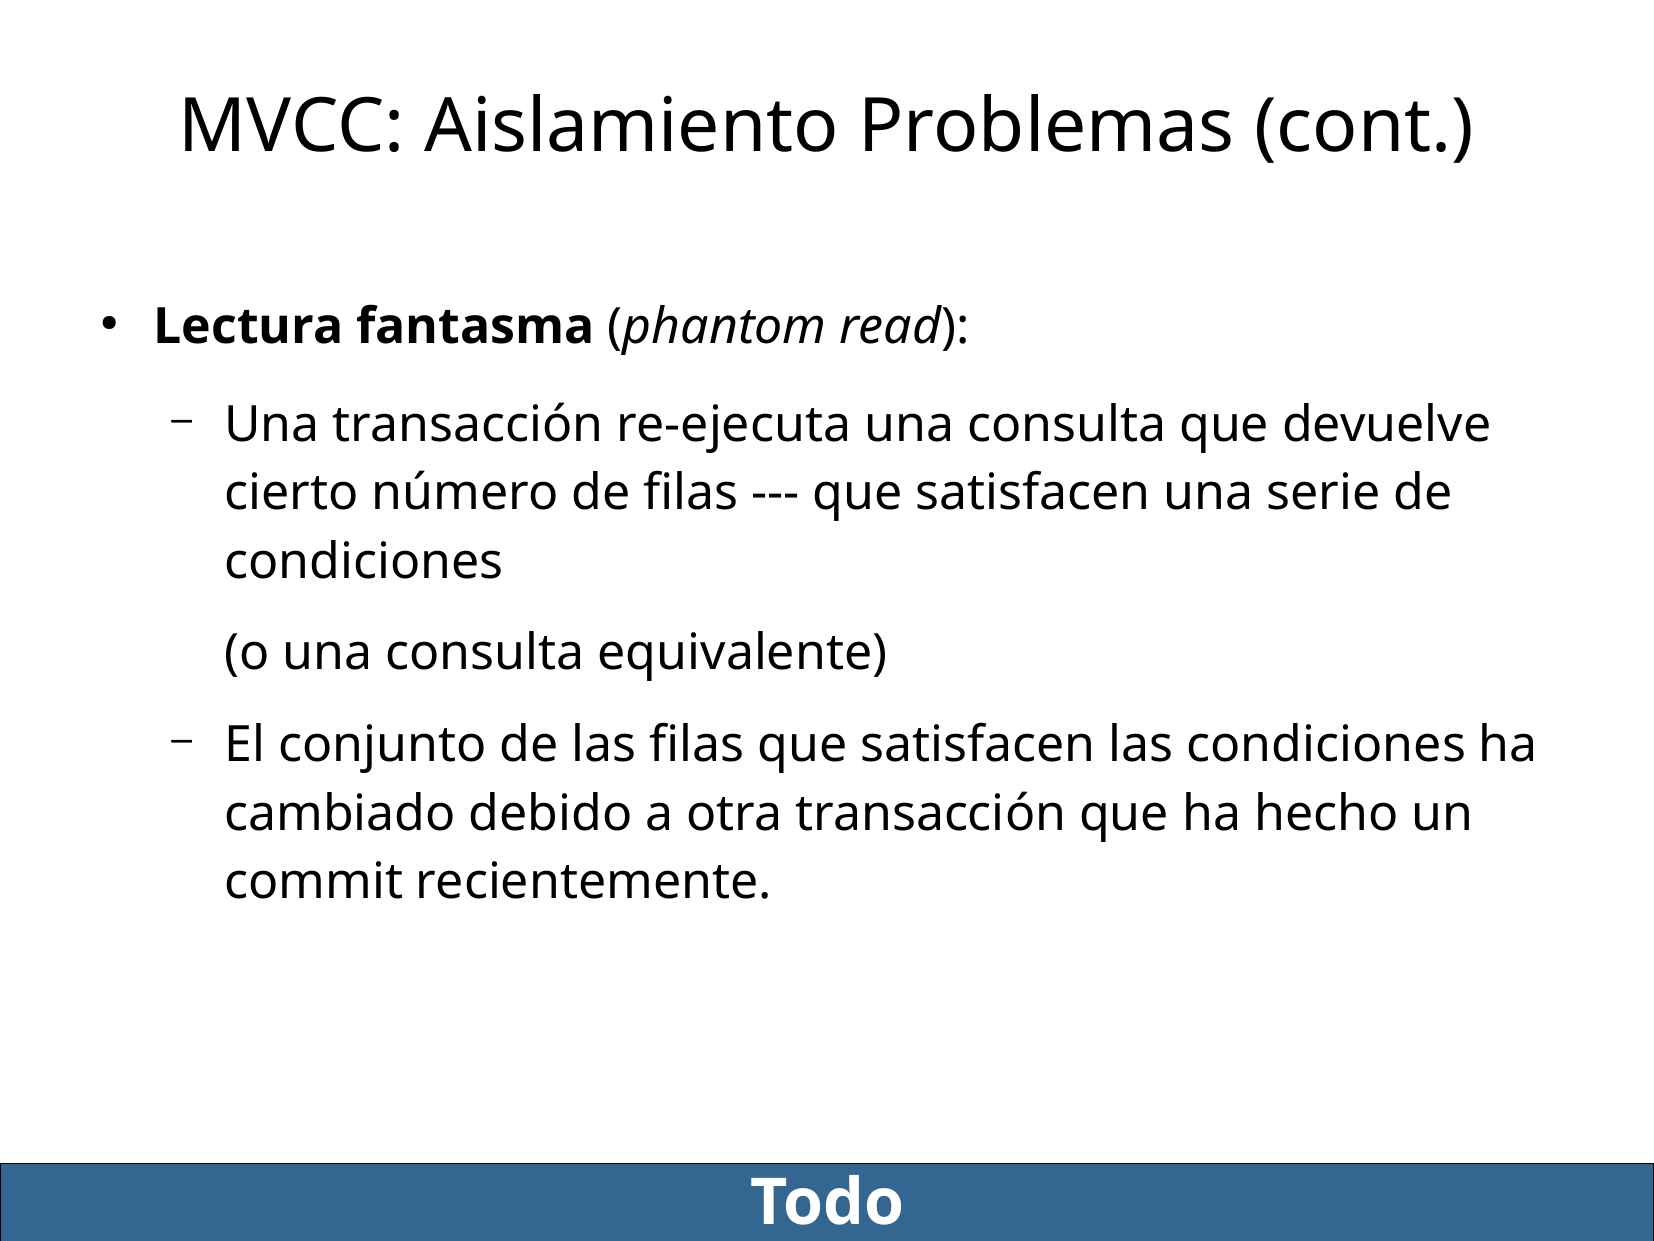

# MVCC: Aislamiento Problemas (cont.)
Lectura fantasma (phantom read):
Una transacción re-ejecuta una consulta que devuelve cierto número de filas --- que satisfacen una serie de condiciones
(o una consulta equivalente)
El conjunto de las filas que satisfacen las condiciones ha cambiado debido a otra transacción que ha hecho un commit recientemente.